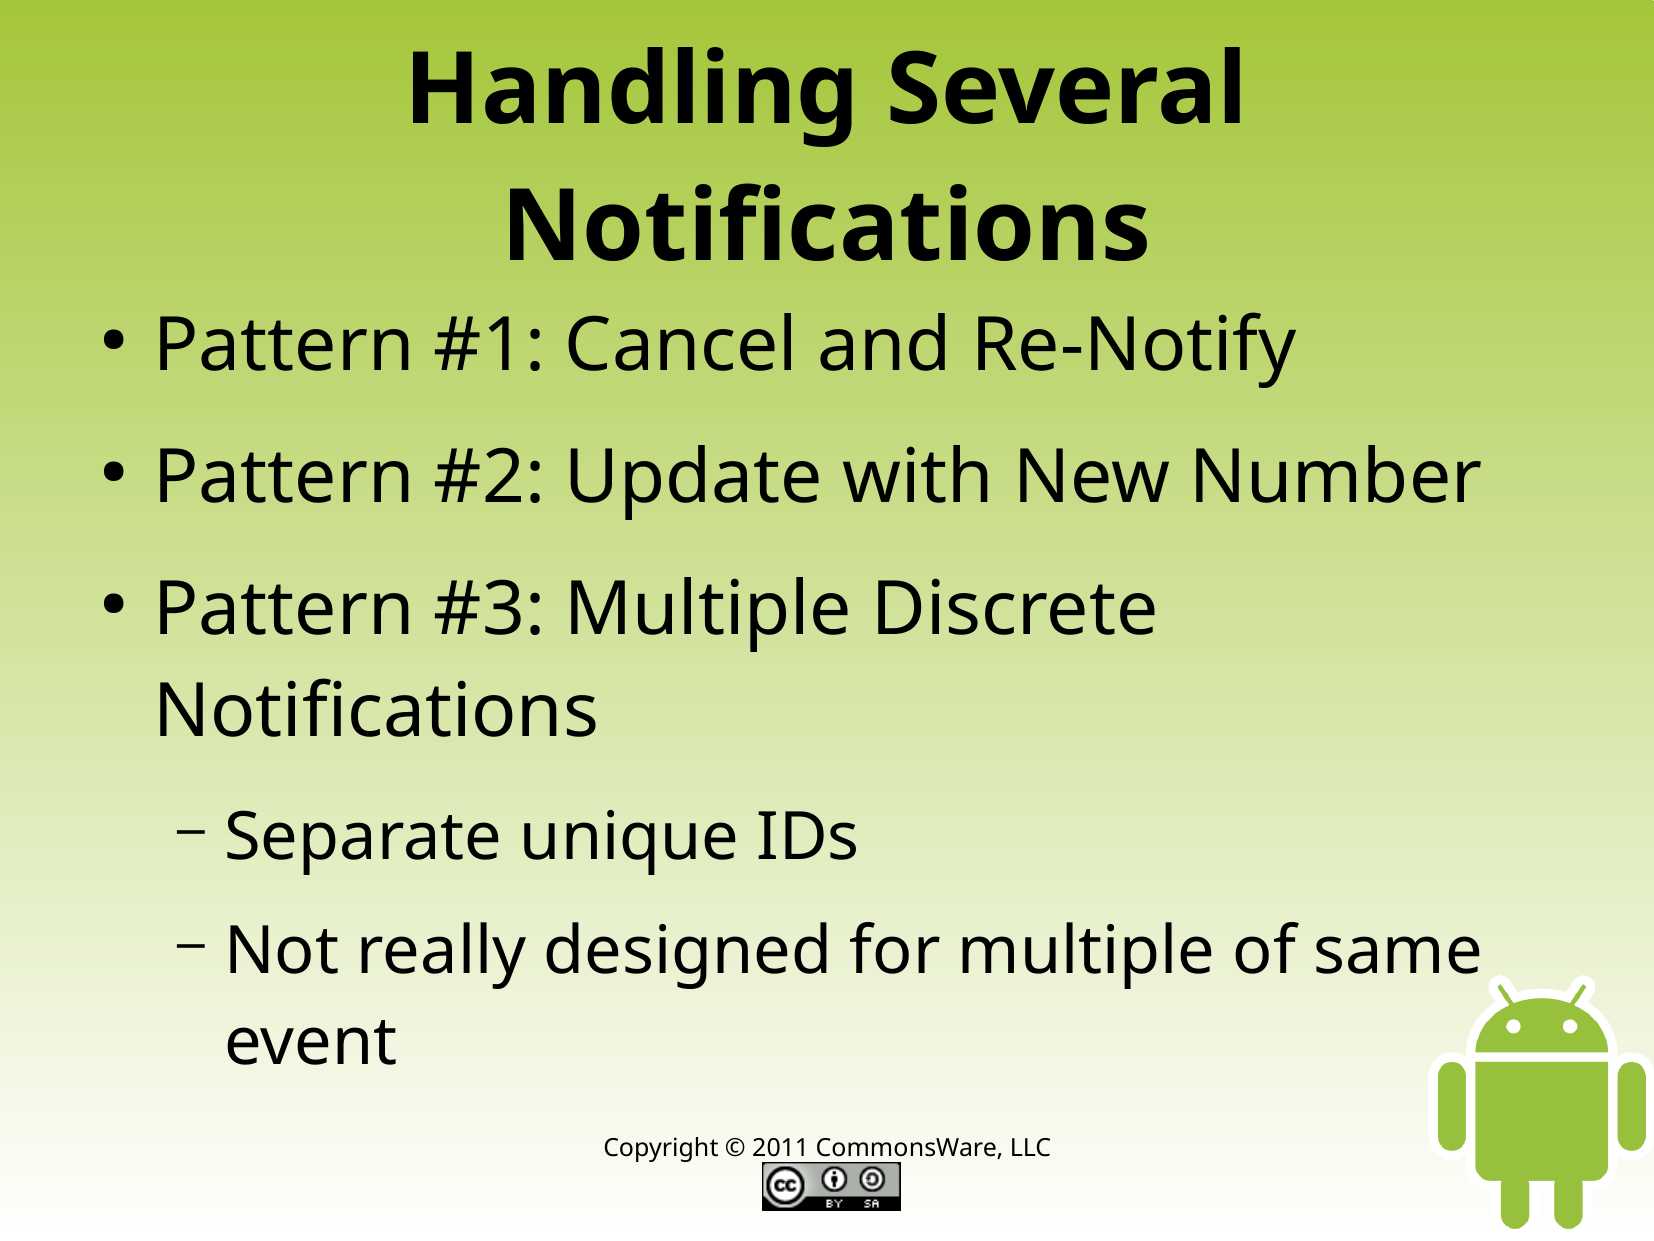

# Handling Several Notifications
Pattern #1: Cancel and Re-Notify
Pattern #2: Update with New Number
Pattern #3: Multiple Discrete Notifications
Separate unique IDs
Not really designed for multiple of same event